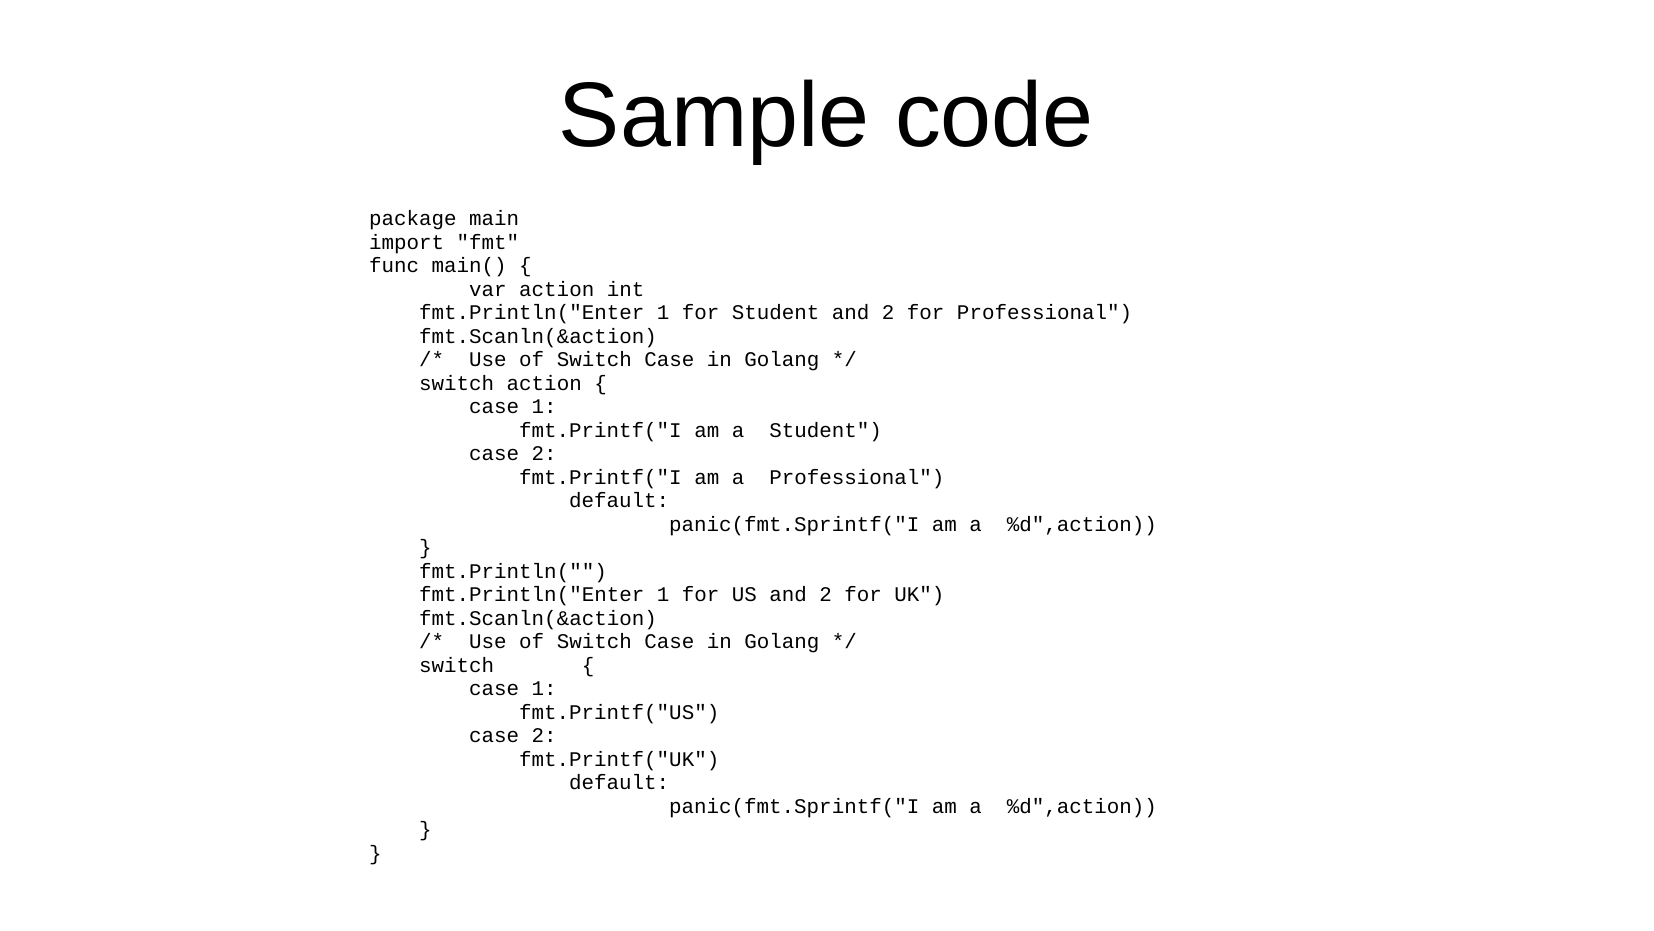

# Sample code
package main
import "fmt"
func main() {
 var action int
 fmt.Println("Enter 1 for Student and 2 for Professional")
 fmt.Scanln(&action)
 /* Use of Switch Case in Golang */
 switch action {
 case 1:
 fmt.Printf("I am a Student")
 case 2:
 fmt.Printf("I am a Professional")
 default:
 panic(fmt.Sprintf("I am a %d",action))
 }
 fmt.Println("")
 fmt.Println("Enter 1 for US and 2 for UK")
 fmt.Scanln(&action)
 /* Use of Switch Case in Golang */
 switch {
 case 1:
 fmt.Printf("US")
 case 2:
 fmt.Printf("UK")
 default:
 panic(fmt.Sprintf("I am a %d",action))
 }
}